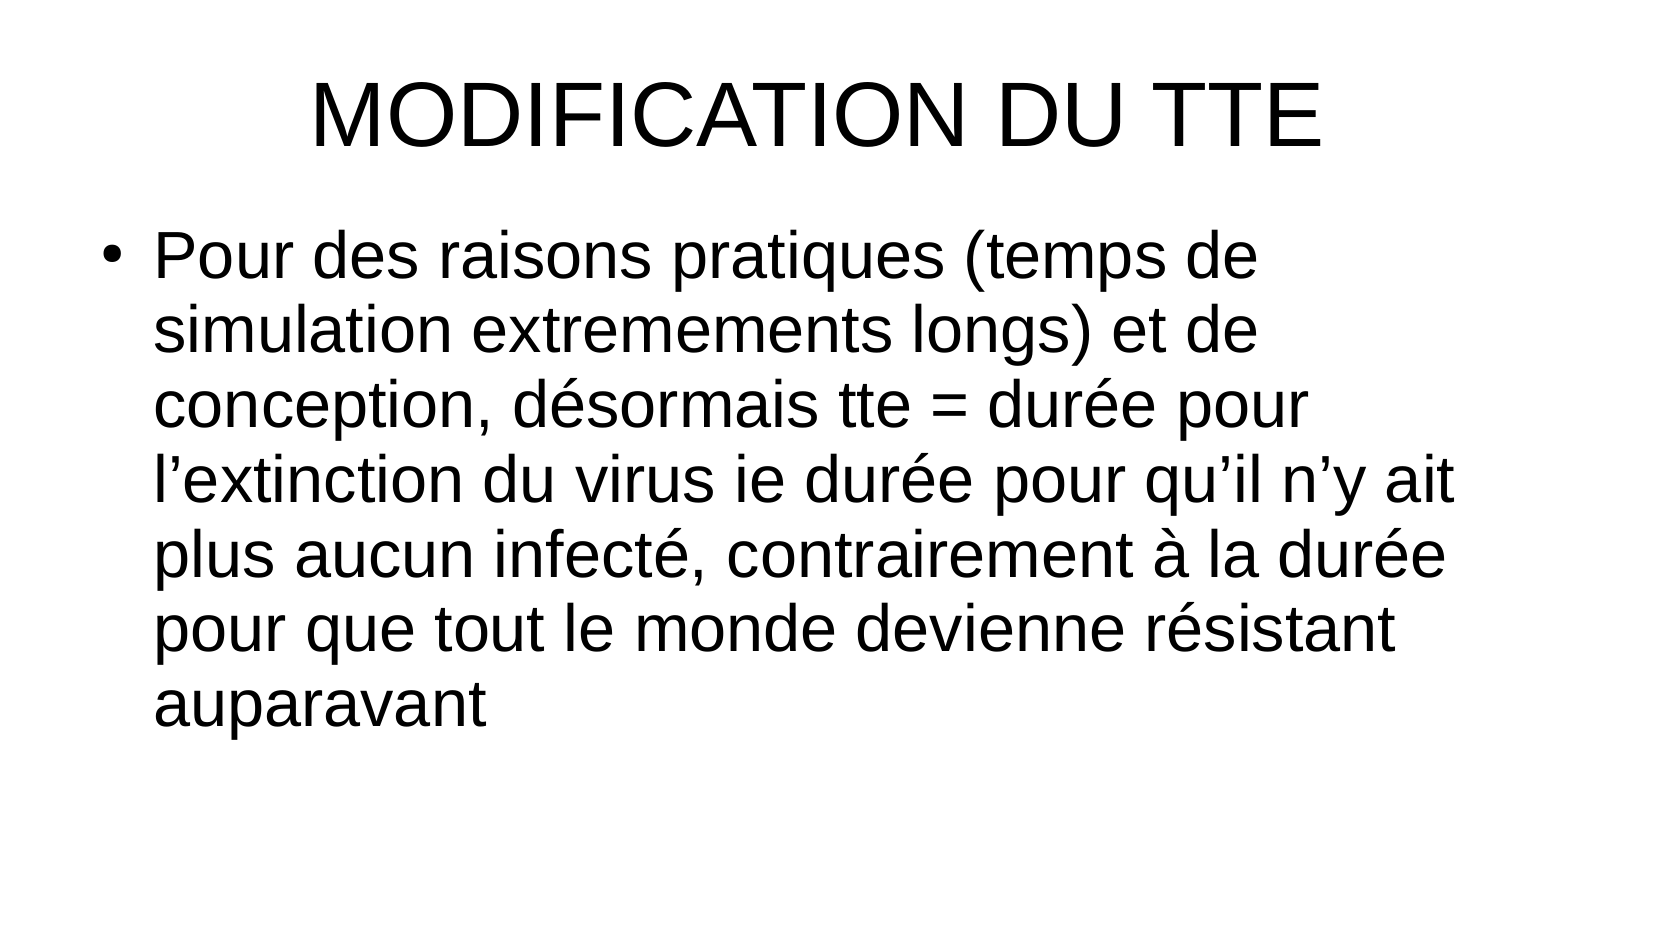

# MODIFICATION DU TTE
Pour des raisons pratiques (temps de simulation extremements longs) et de conception, désormais tte = durée pour l’extinction du virus ie durée pour qu’il n’y ait plus aucun infecté, contrairement à la durée pour que tout le monde devienne résistant auparavant